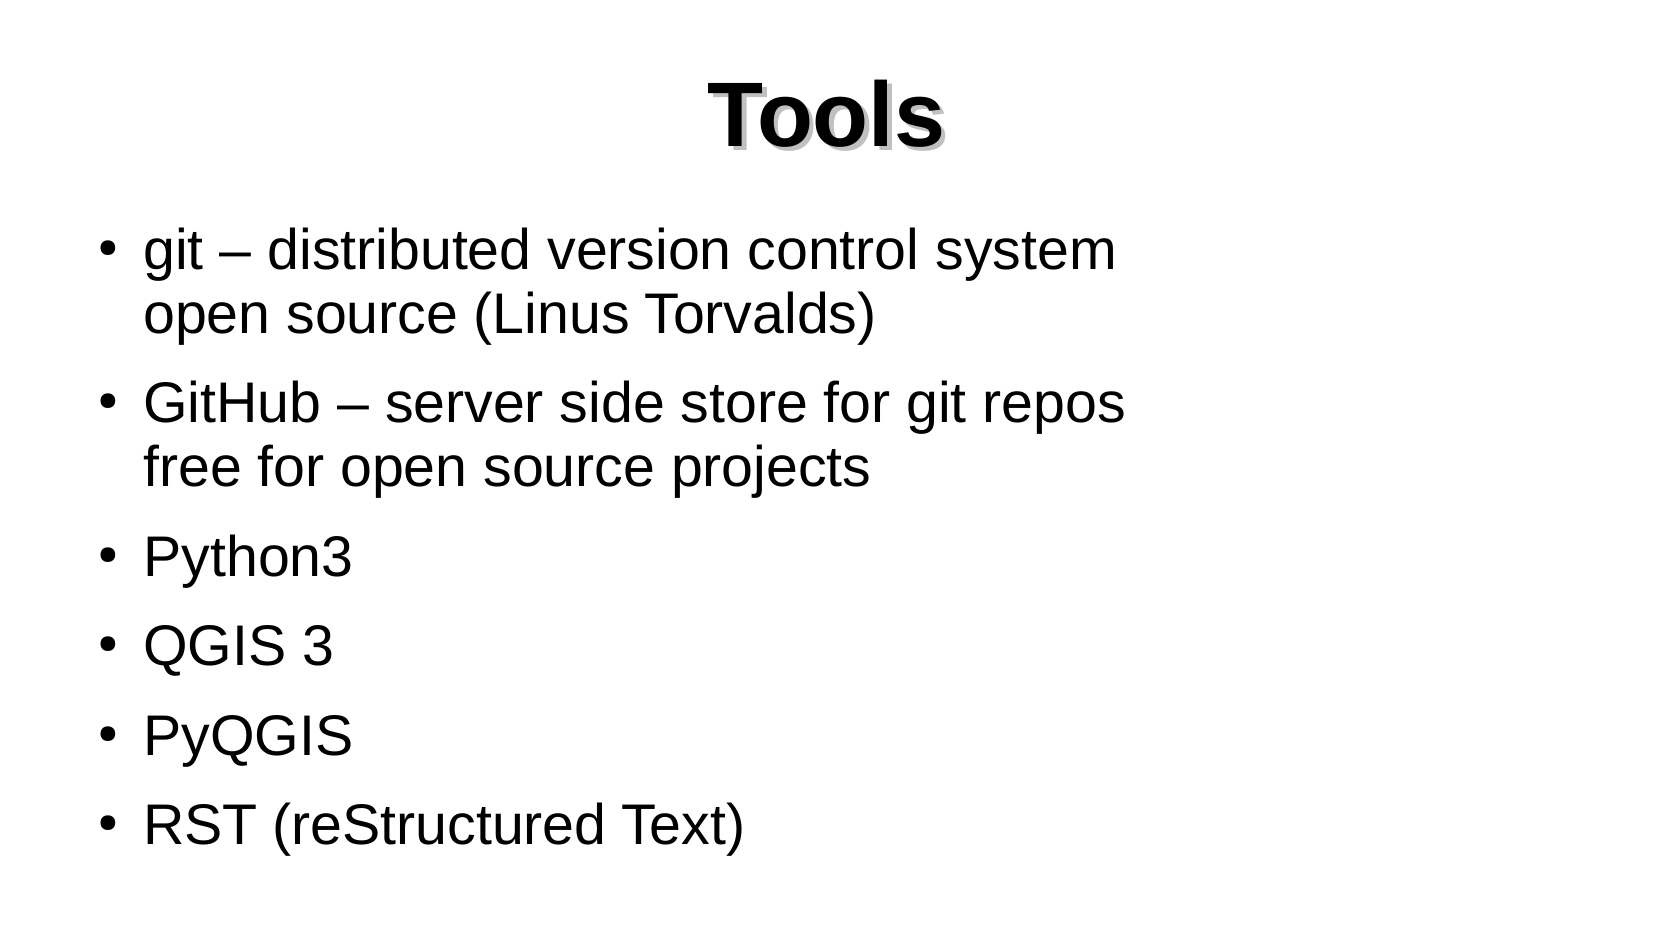

# Tools
git – distributed version control system
open source (Linus Torvalds)
GitHub – server side store for git repos
free for open source projects
Python3
QGIS 3
PyQGIS
RST (reStructured Text)